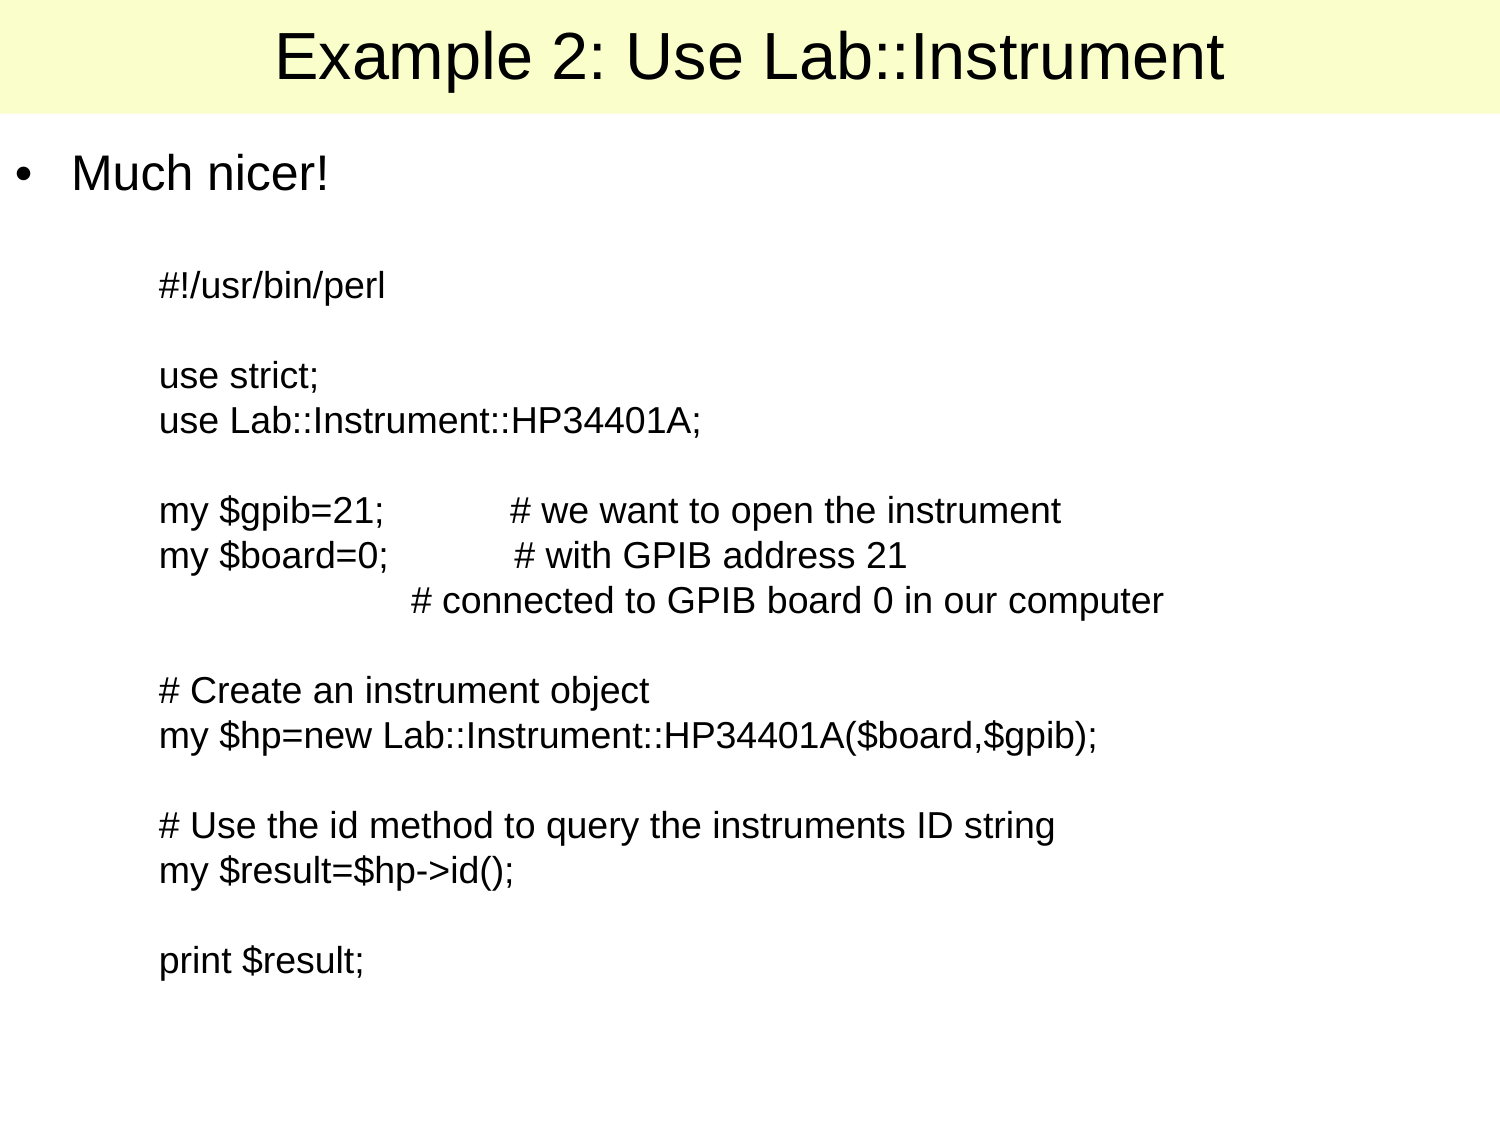

# Example 2: Use Lab::Instrument
Much nicer!
#!/usr/bin/perl
use strict;
use Lab::Instrument::HP34401A;
my $gpib=21; # we want to open the instrument
my $board=0; # with GPIB address 21
 # connected to GPIB board 0 in our computer
# Create an instrument object
my $hp=new Lab::Instrument::HP34401A($board,$gpib);
# Use the id method to query the instruments ID string
my $result=$hp->id();
print $result;